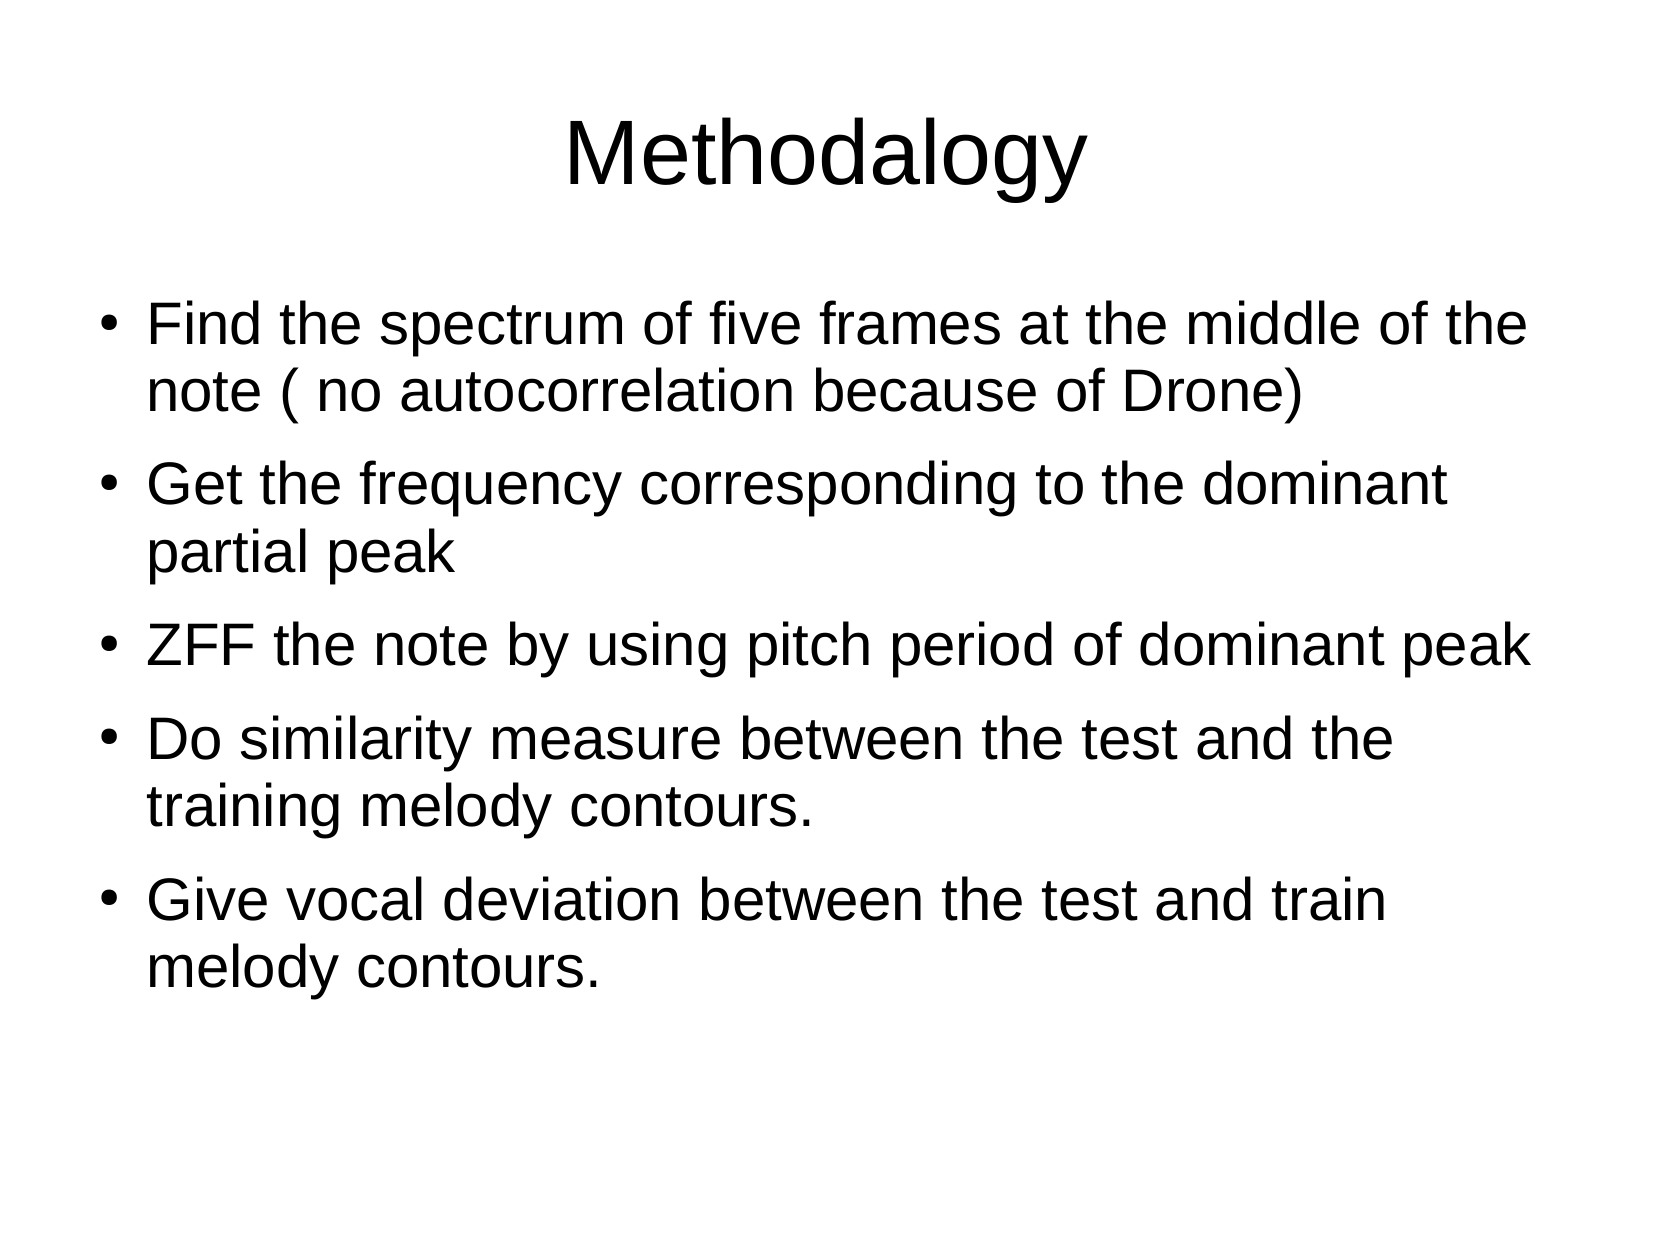

# Methodalogy
Find the spectrum of five frames at the middle of the note ( no autocorrelation because of Drone)
Get the frequency corresponding to the dominant partial peak
ZFF the note by using pitch period of dominant peak
Do similarity measure between the test and the training melody contours.
Give vocal deviation between the test and train melody contours.